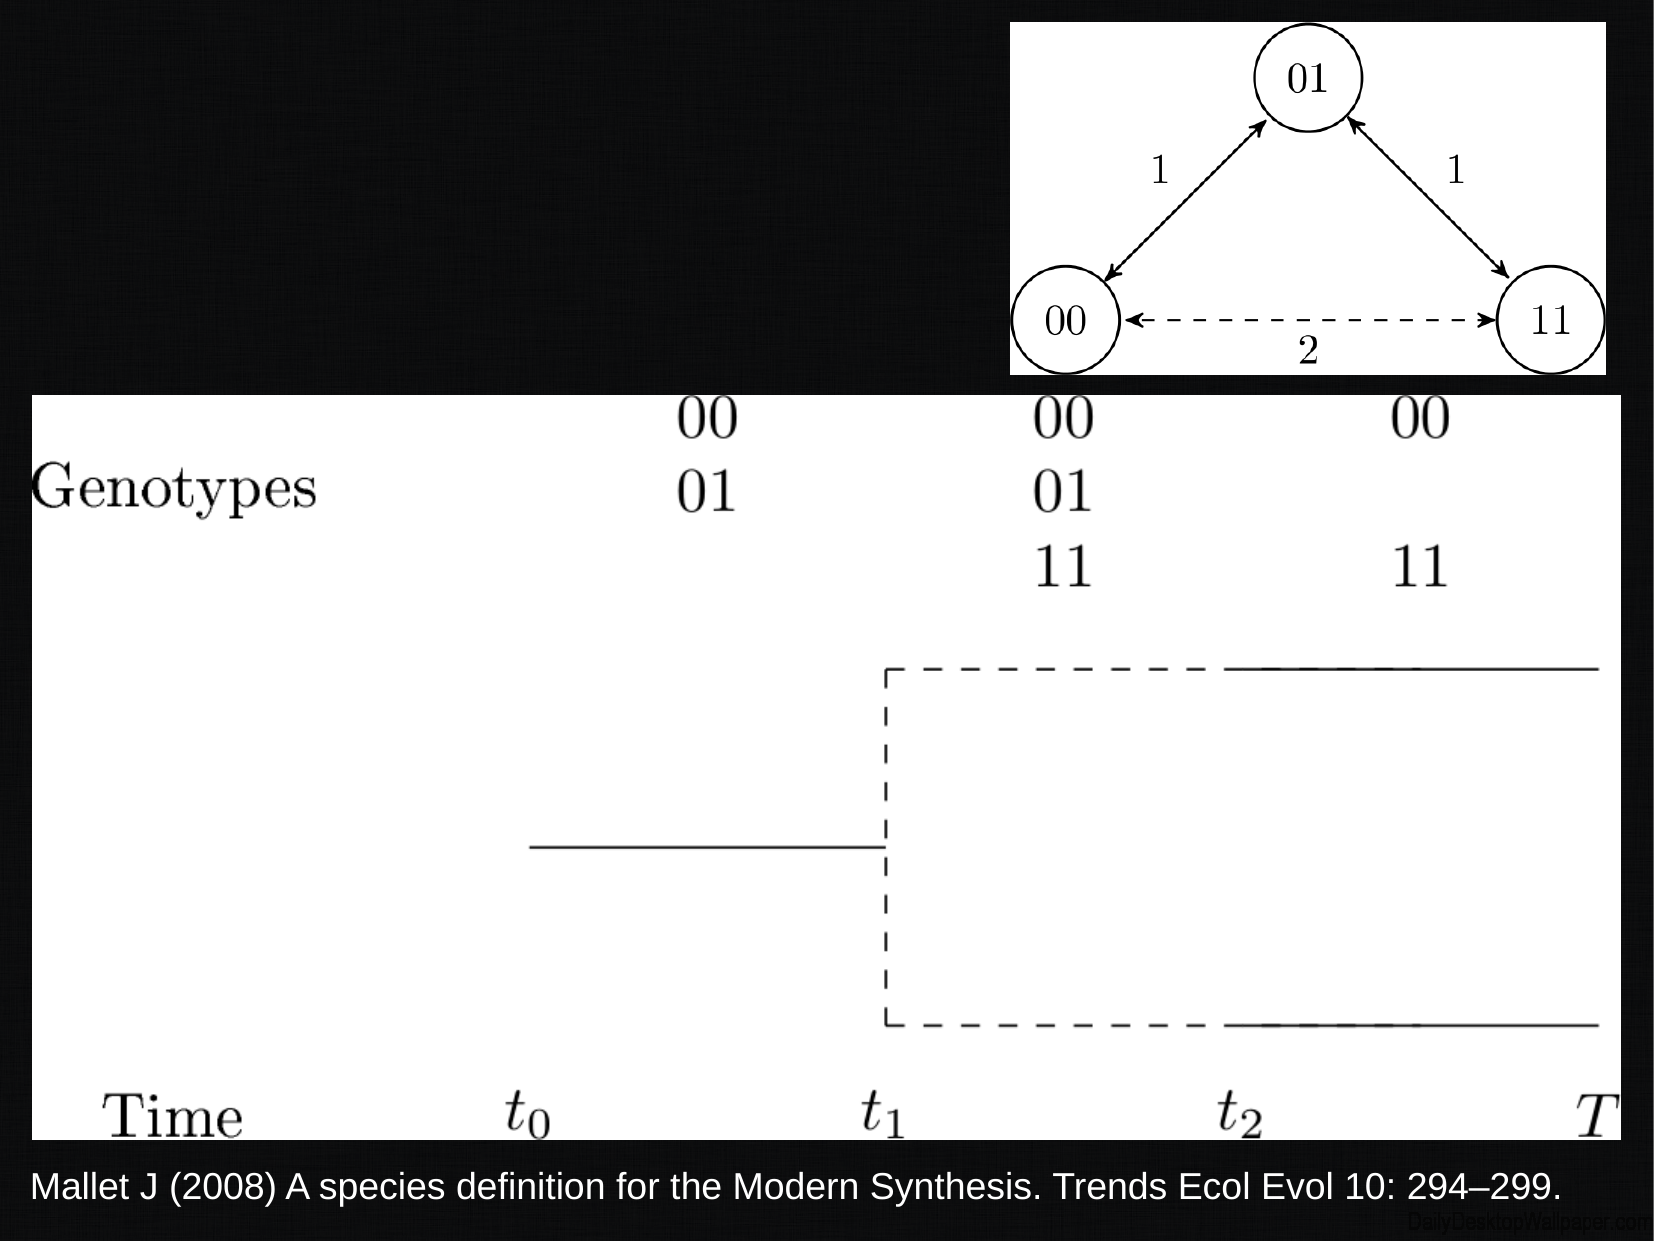

Mallet J (2008) A species definition for the Modern Synthesis. Trends Ecol Evol 10: 294–299.